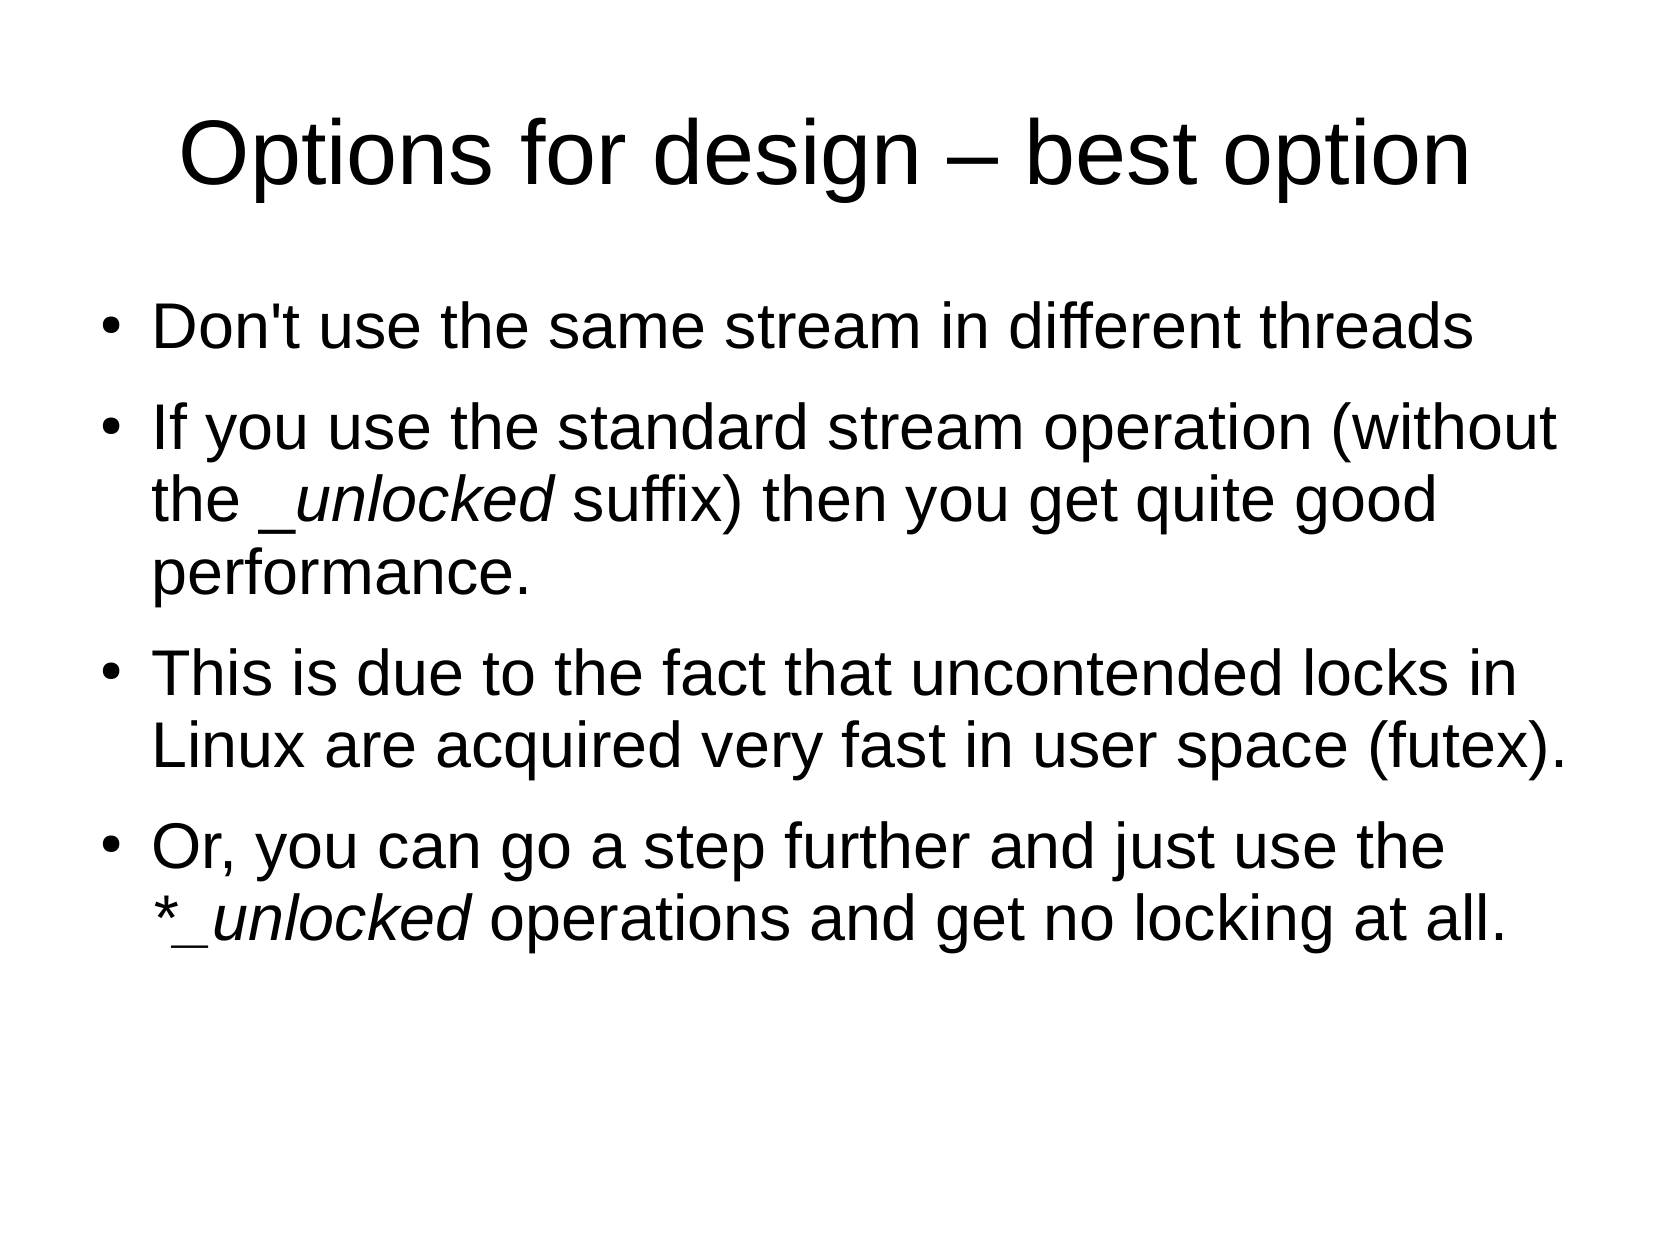

# Options for design – best option
Don't use the same stream in different threads
If you use the standard stream operation (without the _unlocked suffix) then you get quite good performance.
This is due to the fact that uncontended locks in Linux are acquired very fast in user space (futex).
Or, you can go a step further and just use the *_unlocked operations and get no locking at all.